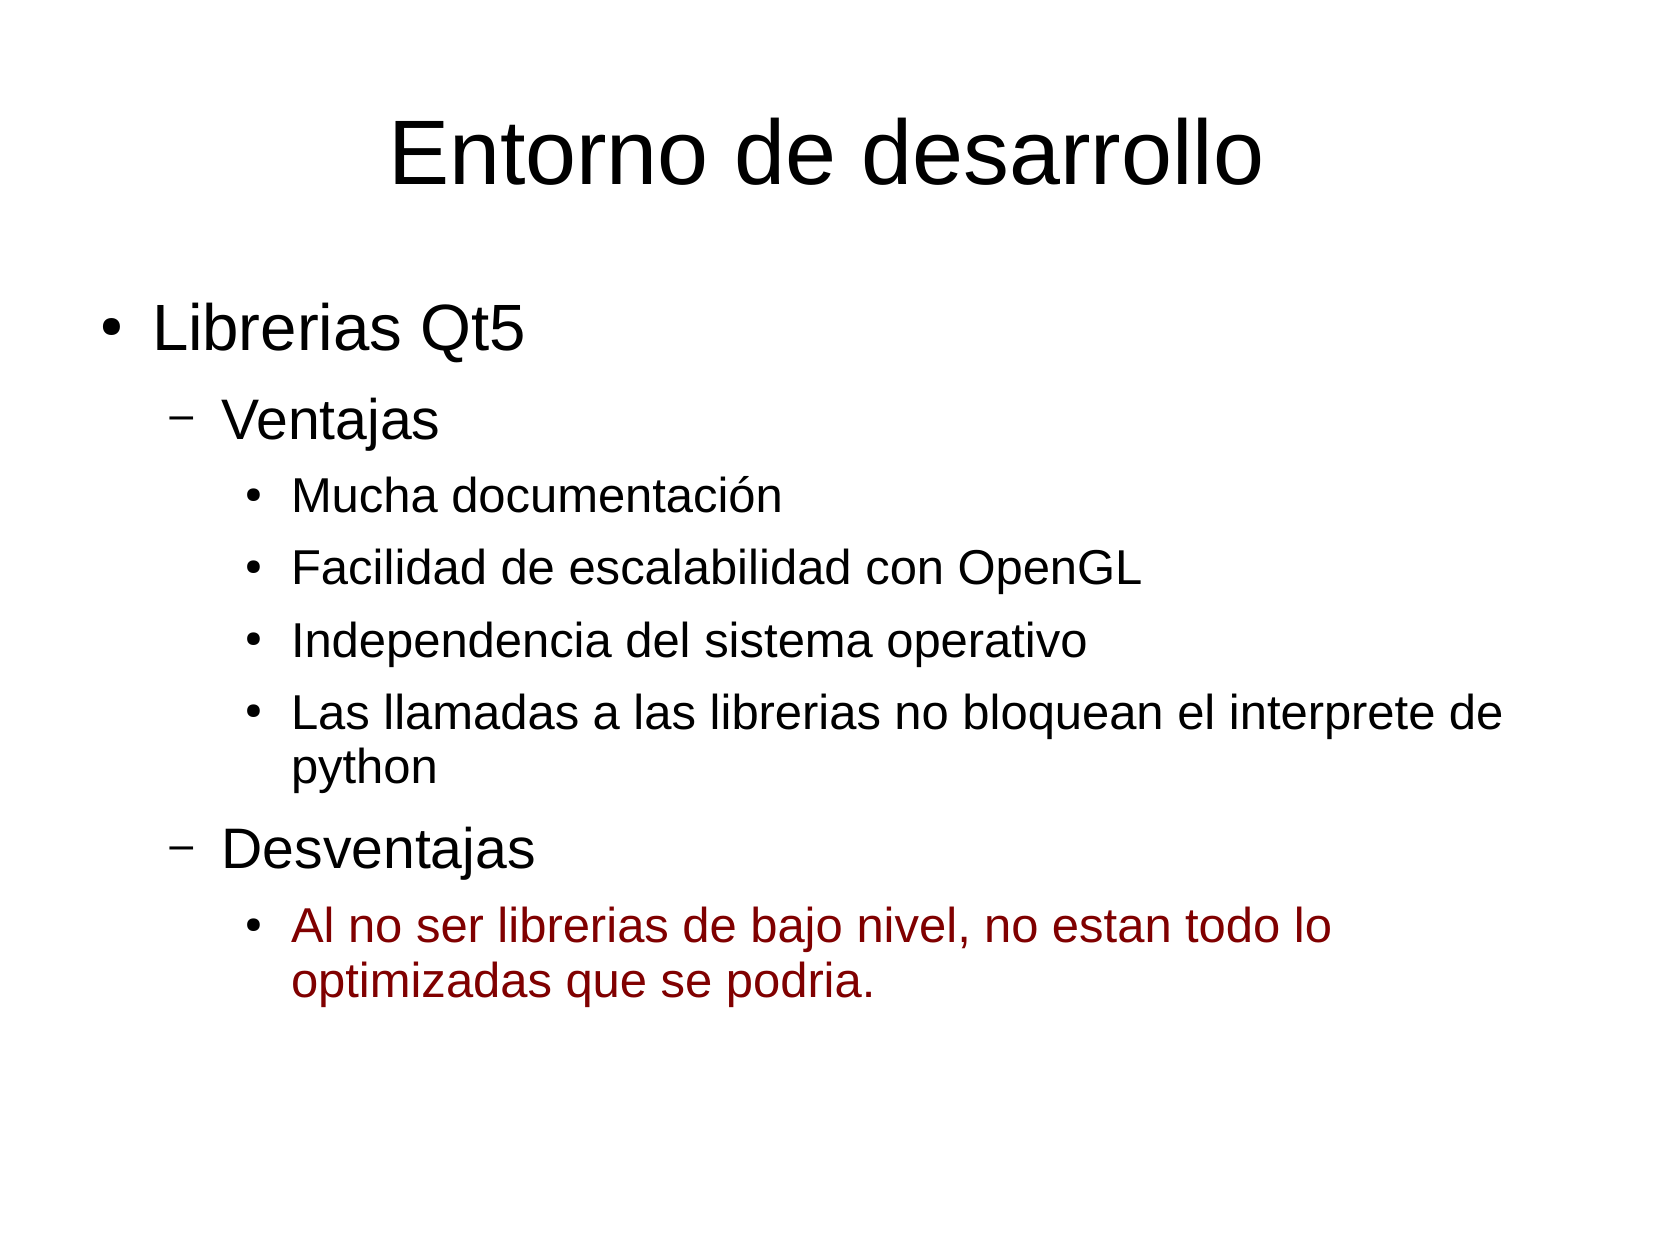

# Entorno de desarrollo
Librerias Qt5
Ventajas
Mucha documentación
Facilidad de escalabilidad con OpenGL
Independencia del sistema operativo
Las llamadas a las librerias no bloquean el interprete de python
Desventajas
Al no ser librerias de bajo nivel, no estan todo lo optimizadas que se podria.